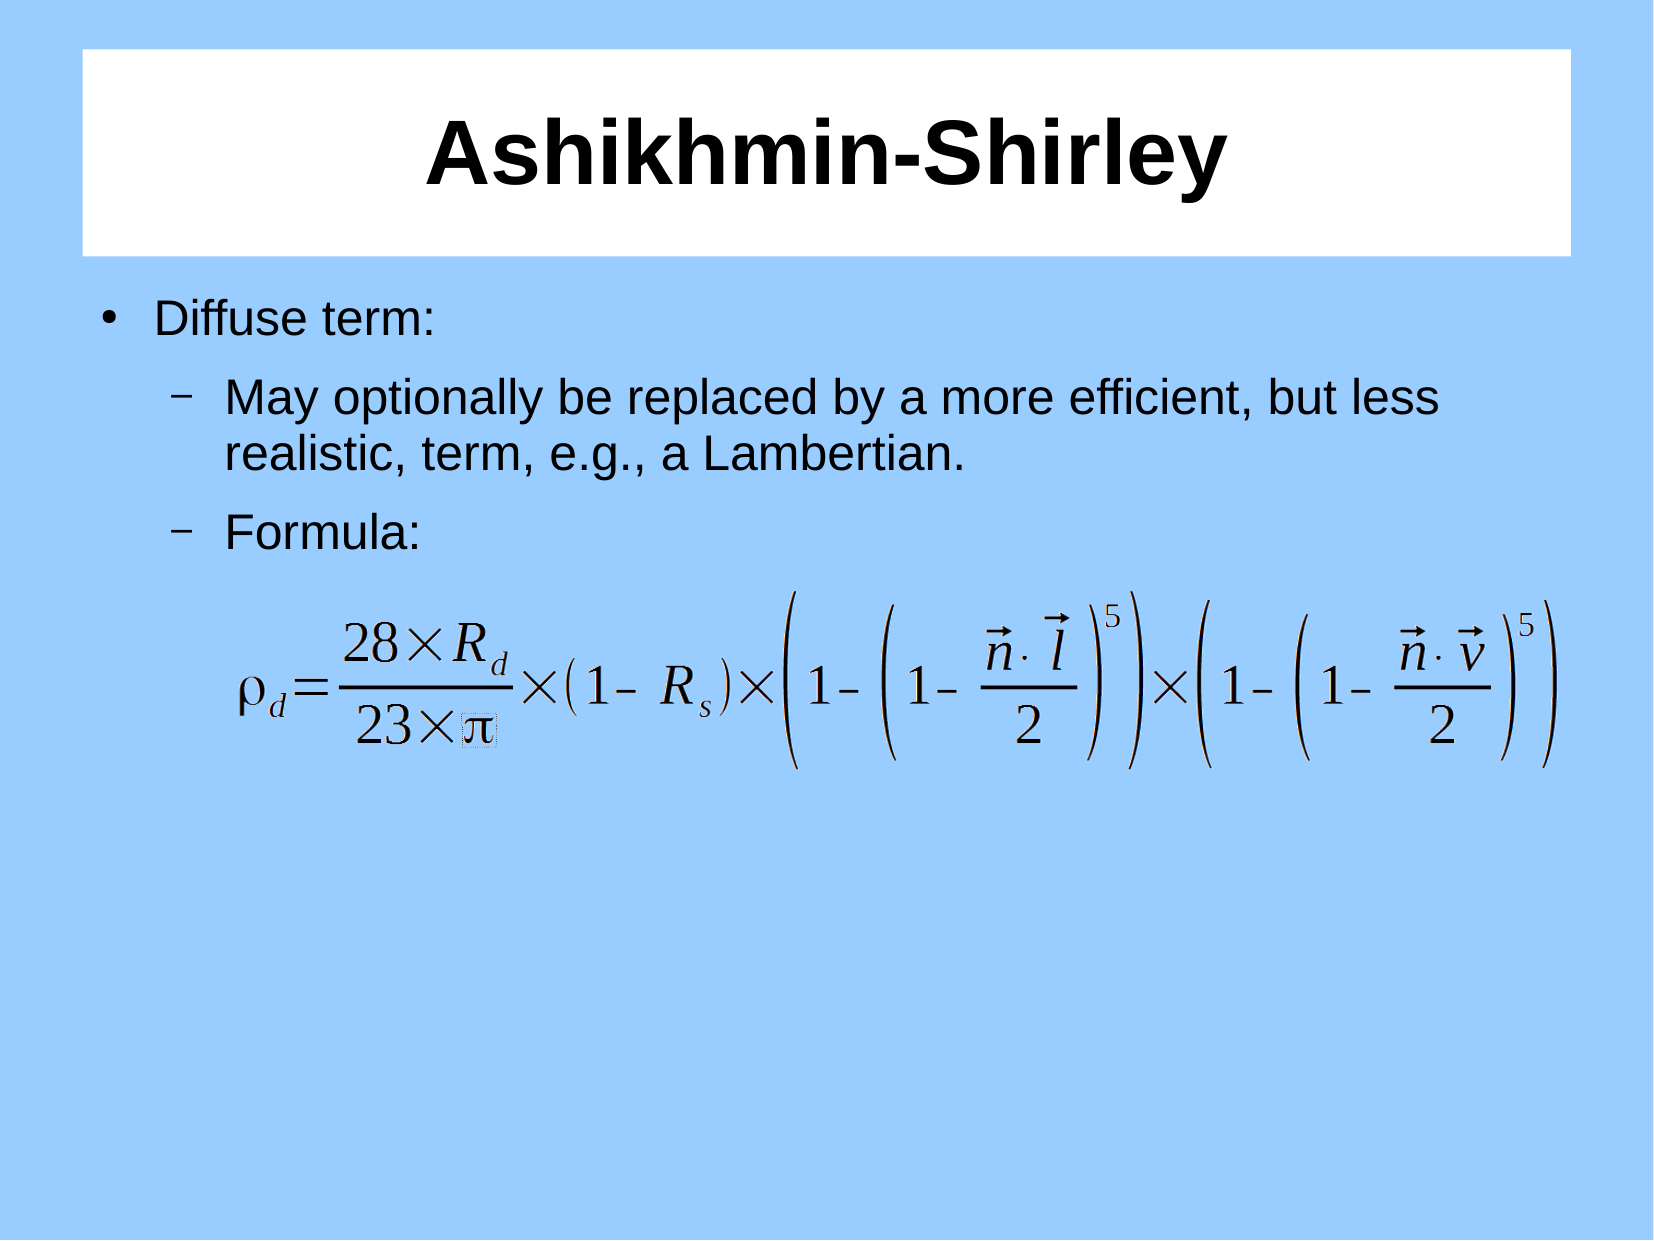

# Ashikhmin-Shirley
Diffuse term:
May optionally be replaced by a more efficient, but less realistic, term, e.g., a Lambertian.
Formula: